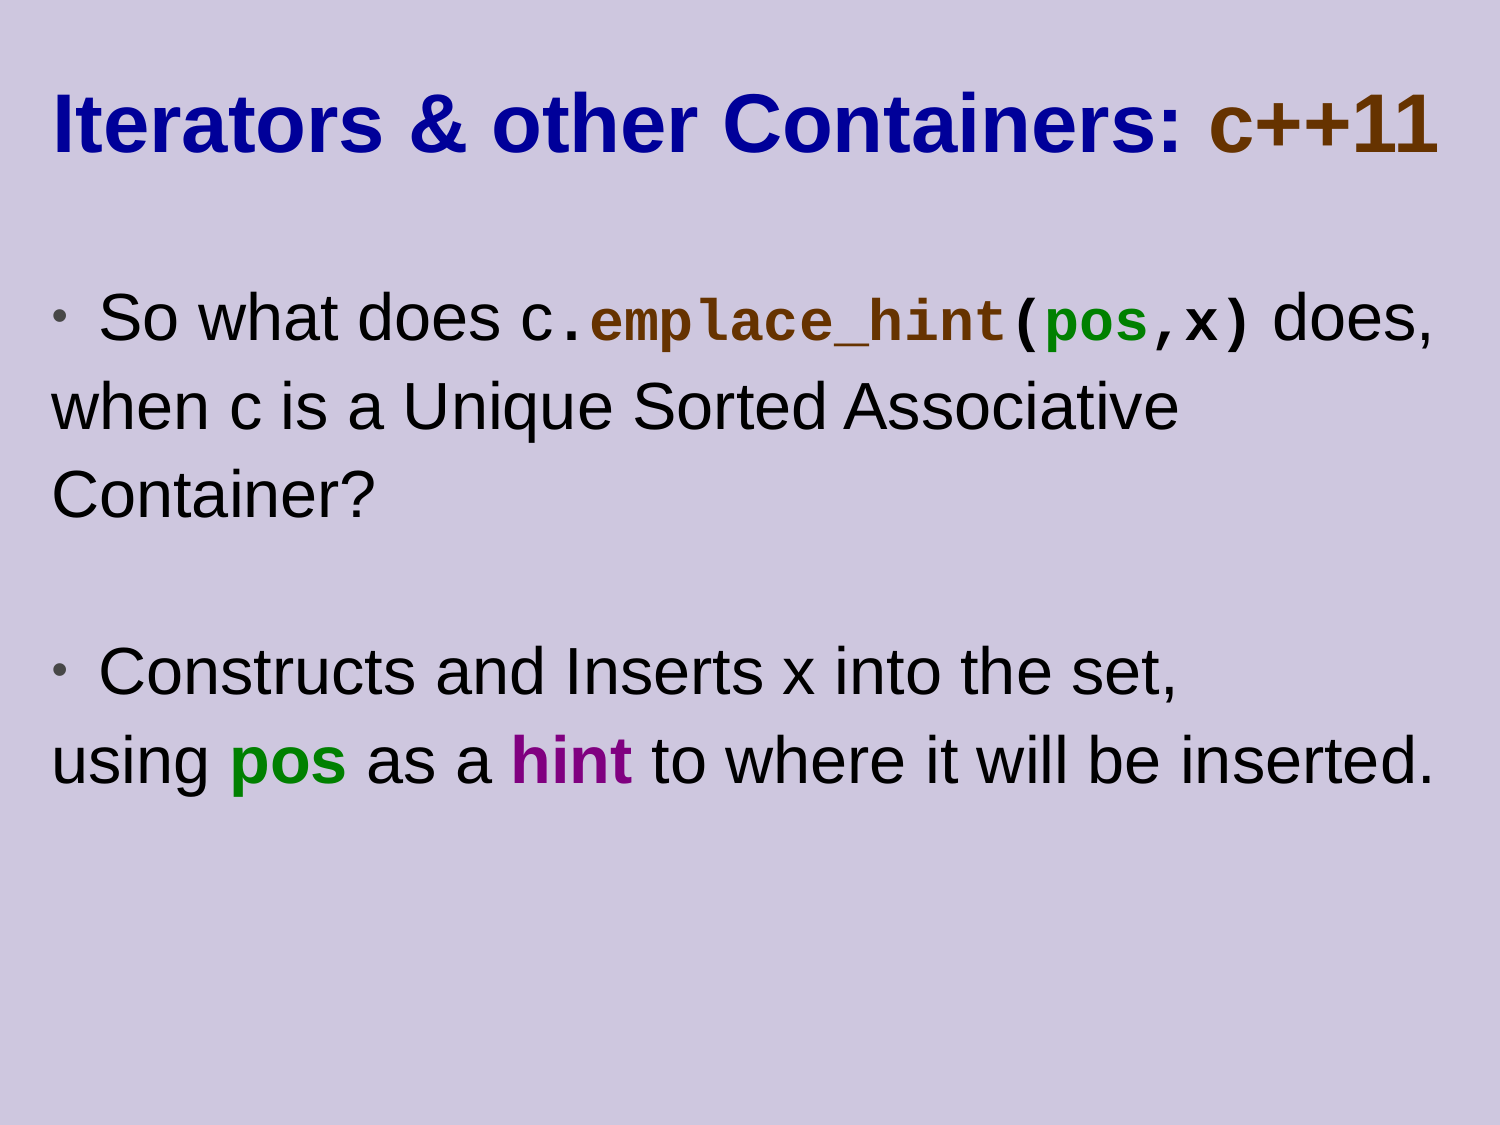

# Iterators & other Containers: c++11
So what does c.emplace_hint(pos,x) does,
when c is a Unique Sorted Associative
Container?
Constructs and Inserts x into the set,
using pos as a hint to where it will be inserted.